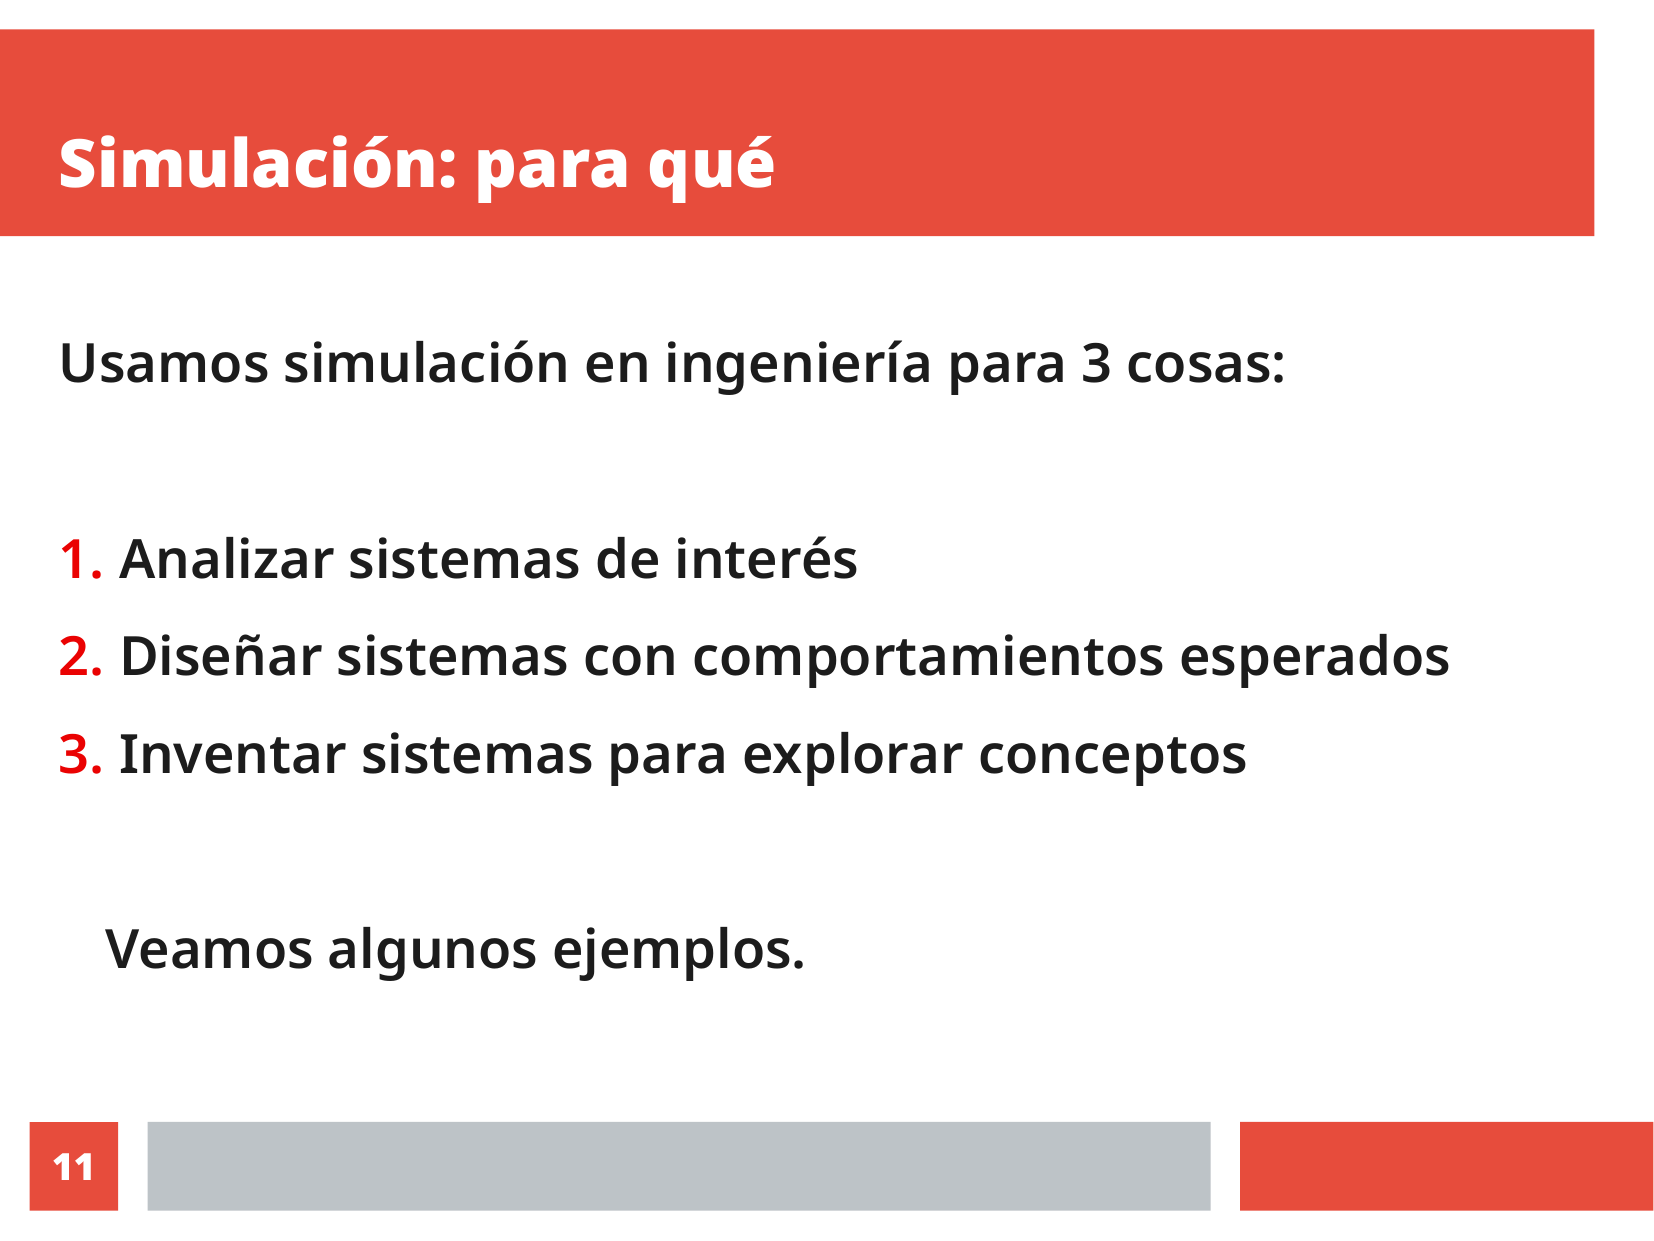

# Simulación: para qué
Usamos simulación en ingeniería para 3 cosas:
 Analizar sistemas de interés
 Diseñar sistemas con comportamientos esperados
 Inventar sistemas para explorar conceptos
Veamos algunos ejemplos.
11